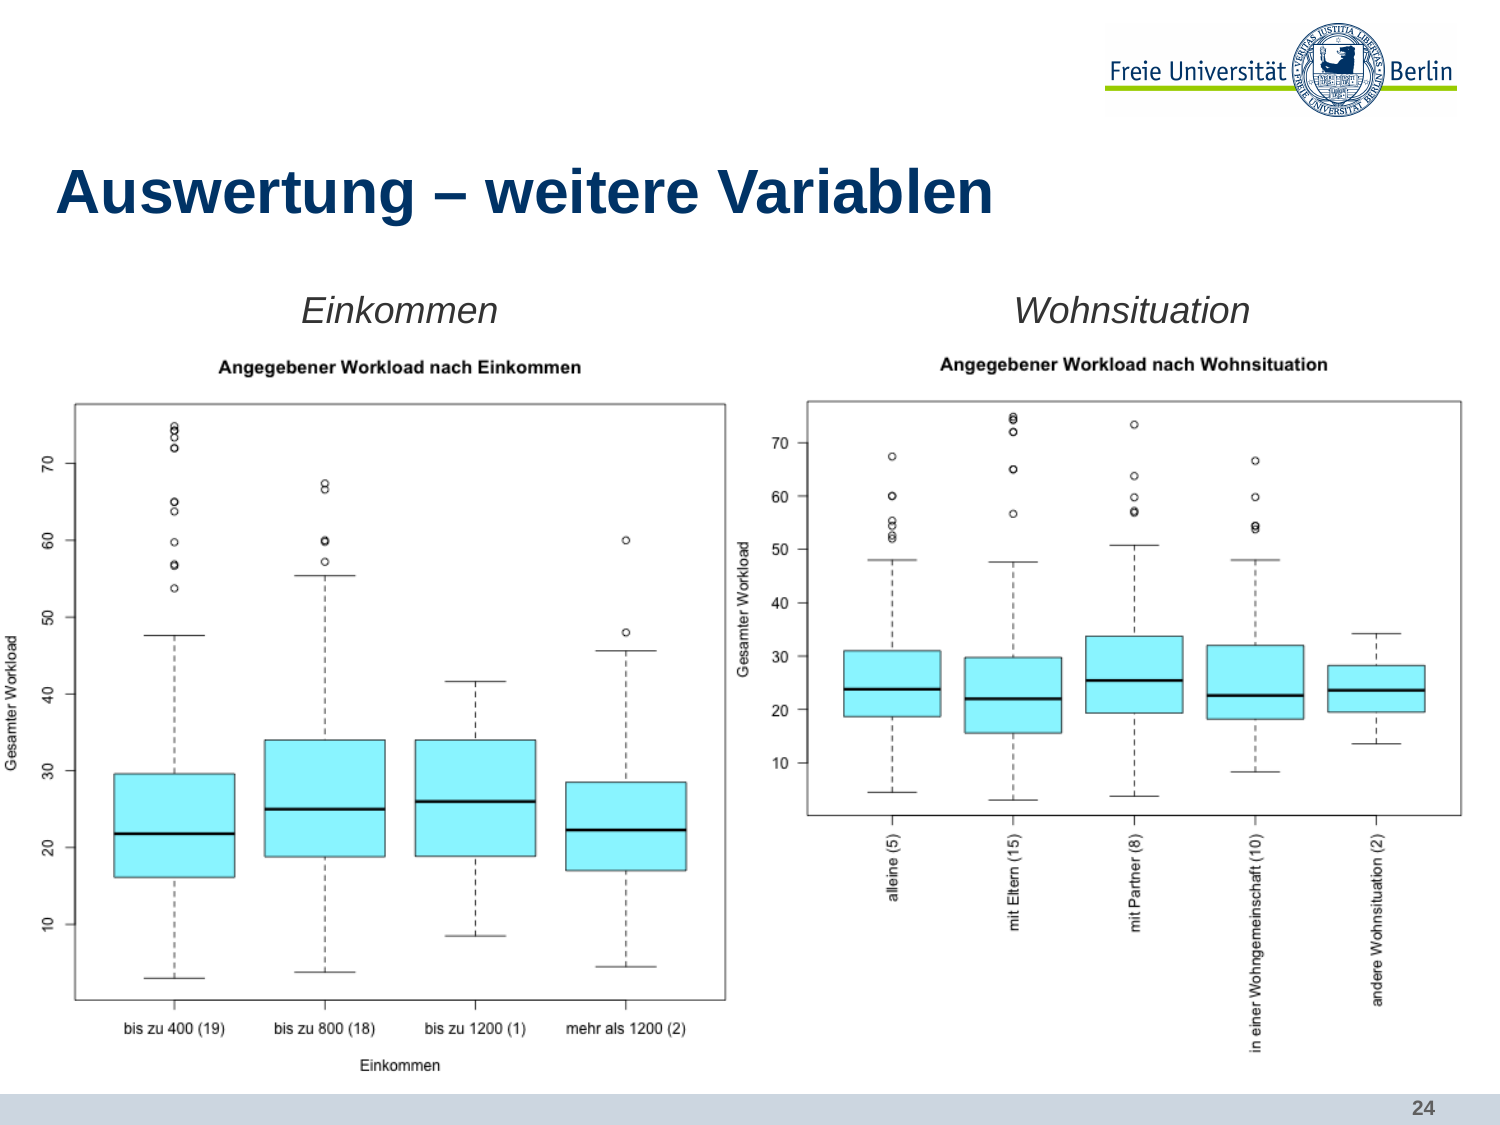

# Auswertung – weitere Variablen
Wohnsituation
Einkommen